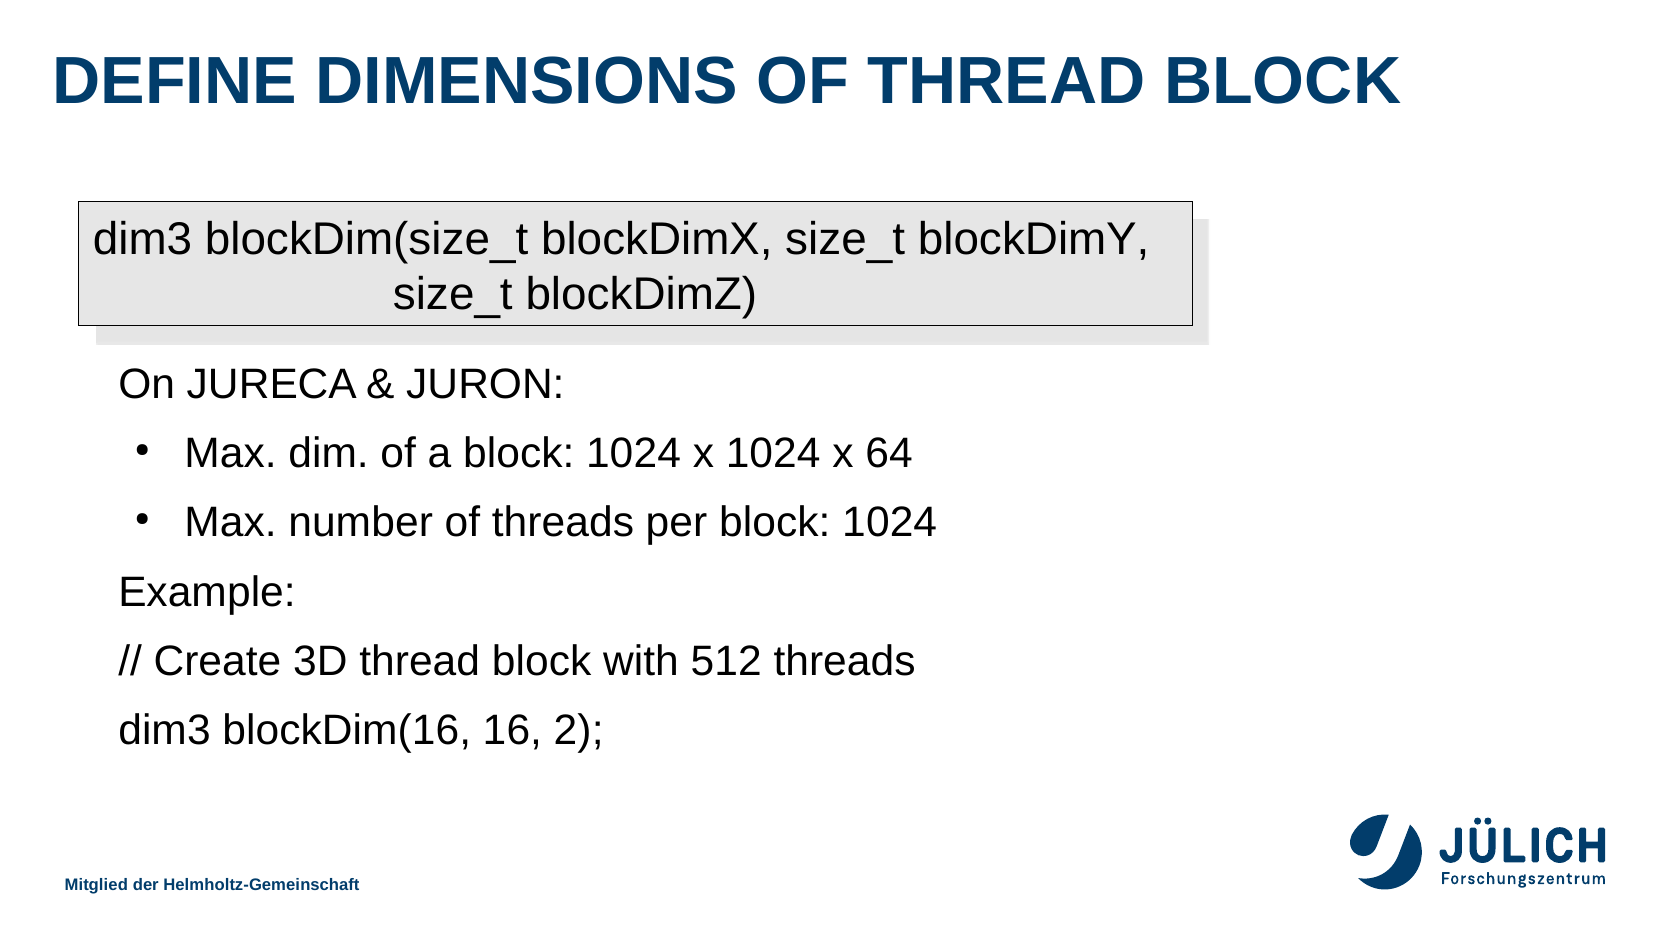

# Define dimensions of thread block
dim3 blockDim(size_t blockDimX, size_t blockDimY,
		size_t blockDimZ)
On JURECA & JURON:
Max. dim. of a block: 1024 x 1024 x 64
Max. number of threads per block: 1024
Example:
// Create 3D thread block with 512 threads
dim3 blockDim(16, 16, 2);